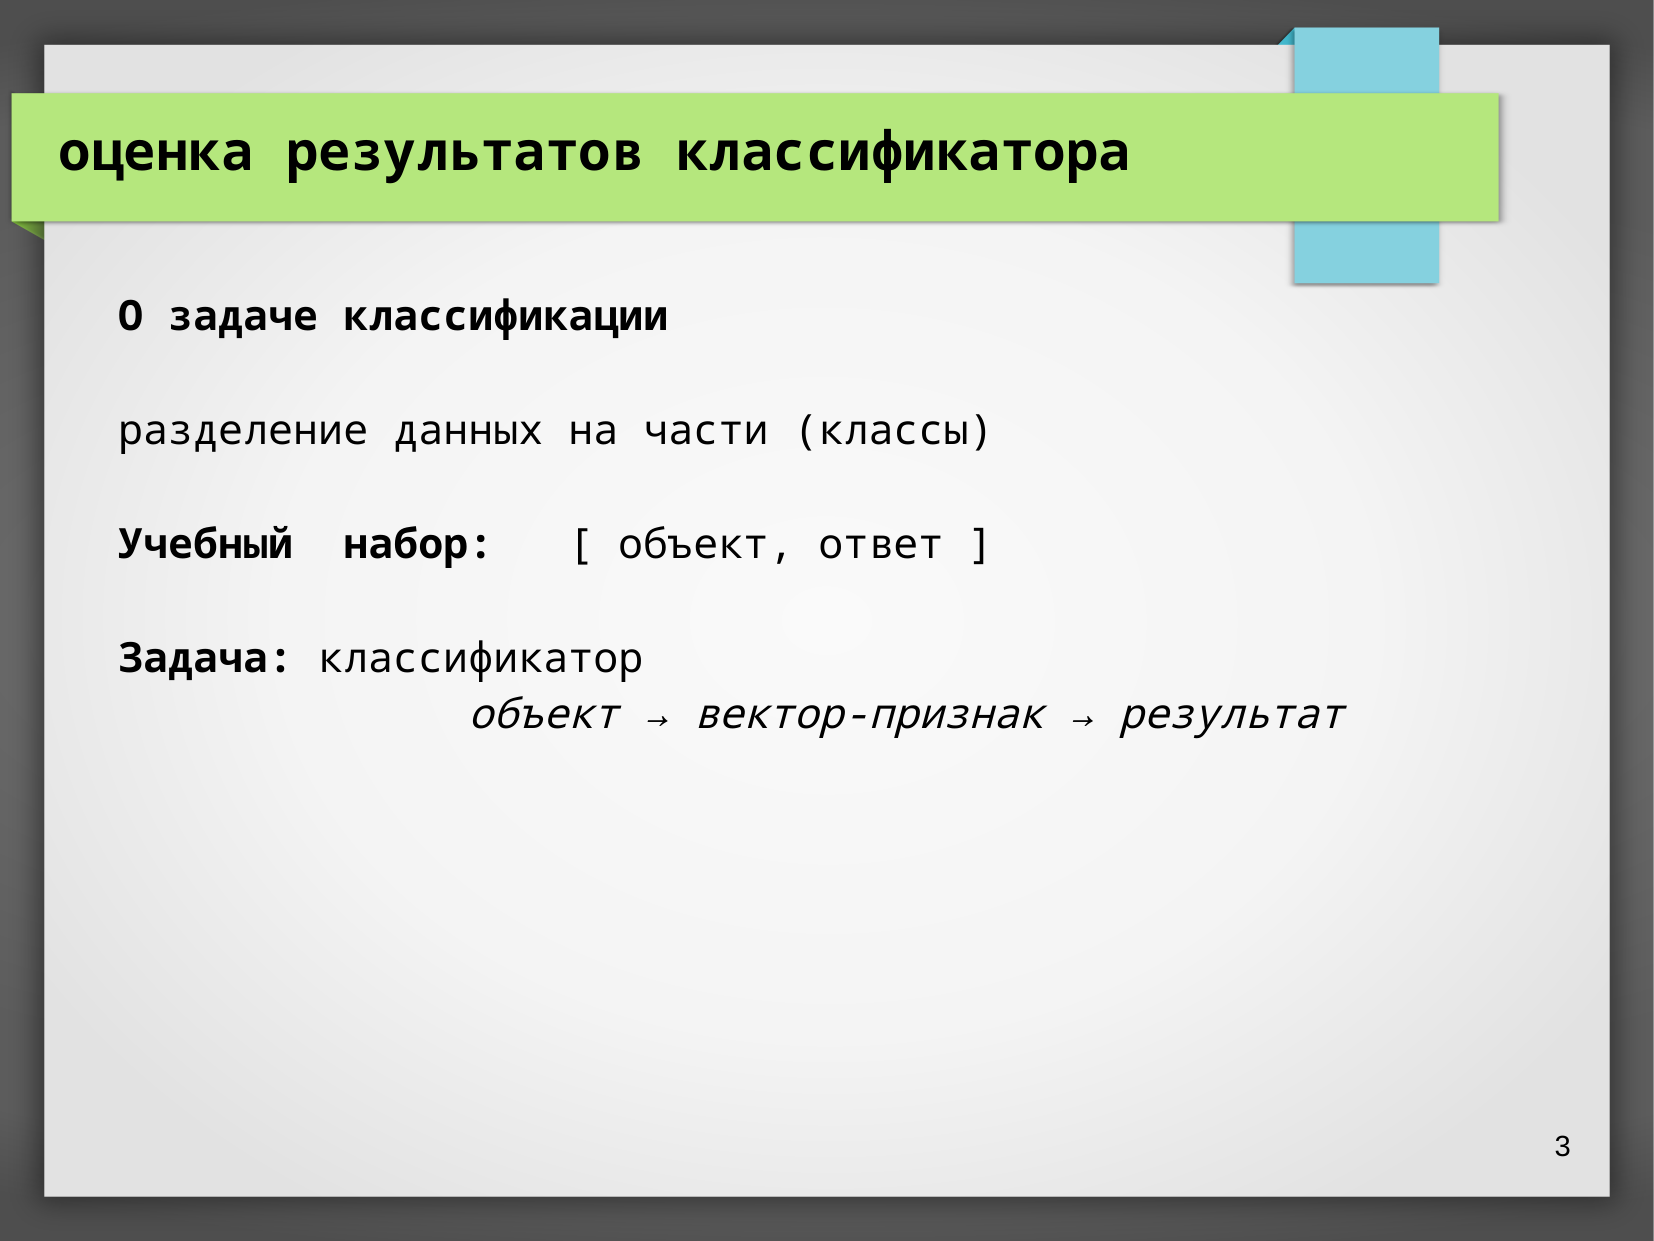

# оценка результатов классификатора
О задаче классификации
разделение данных на части (классы)
Учебный набор: [ объект, ответ ]
Задача: классификатор
 объект → вектор-признак → результат
3